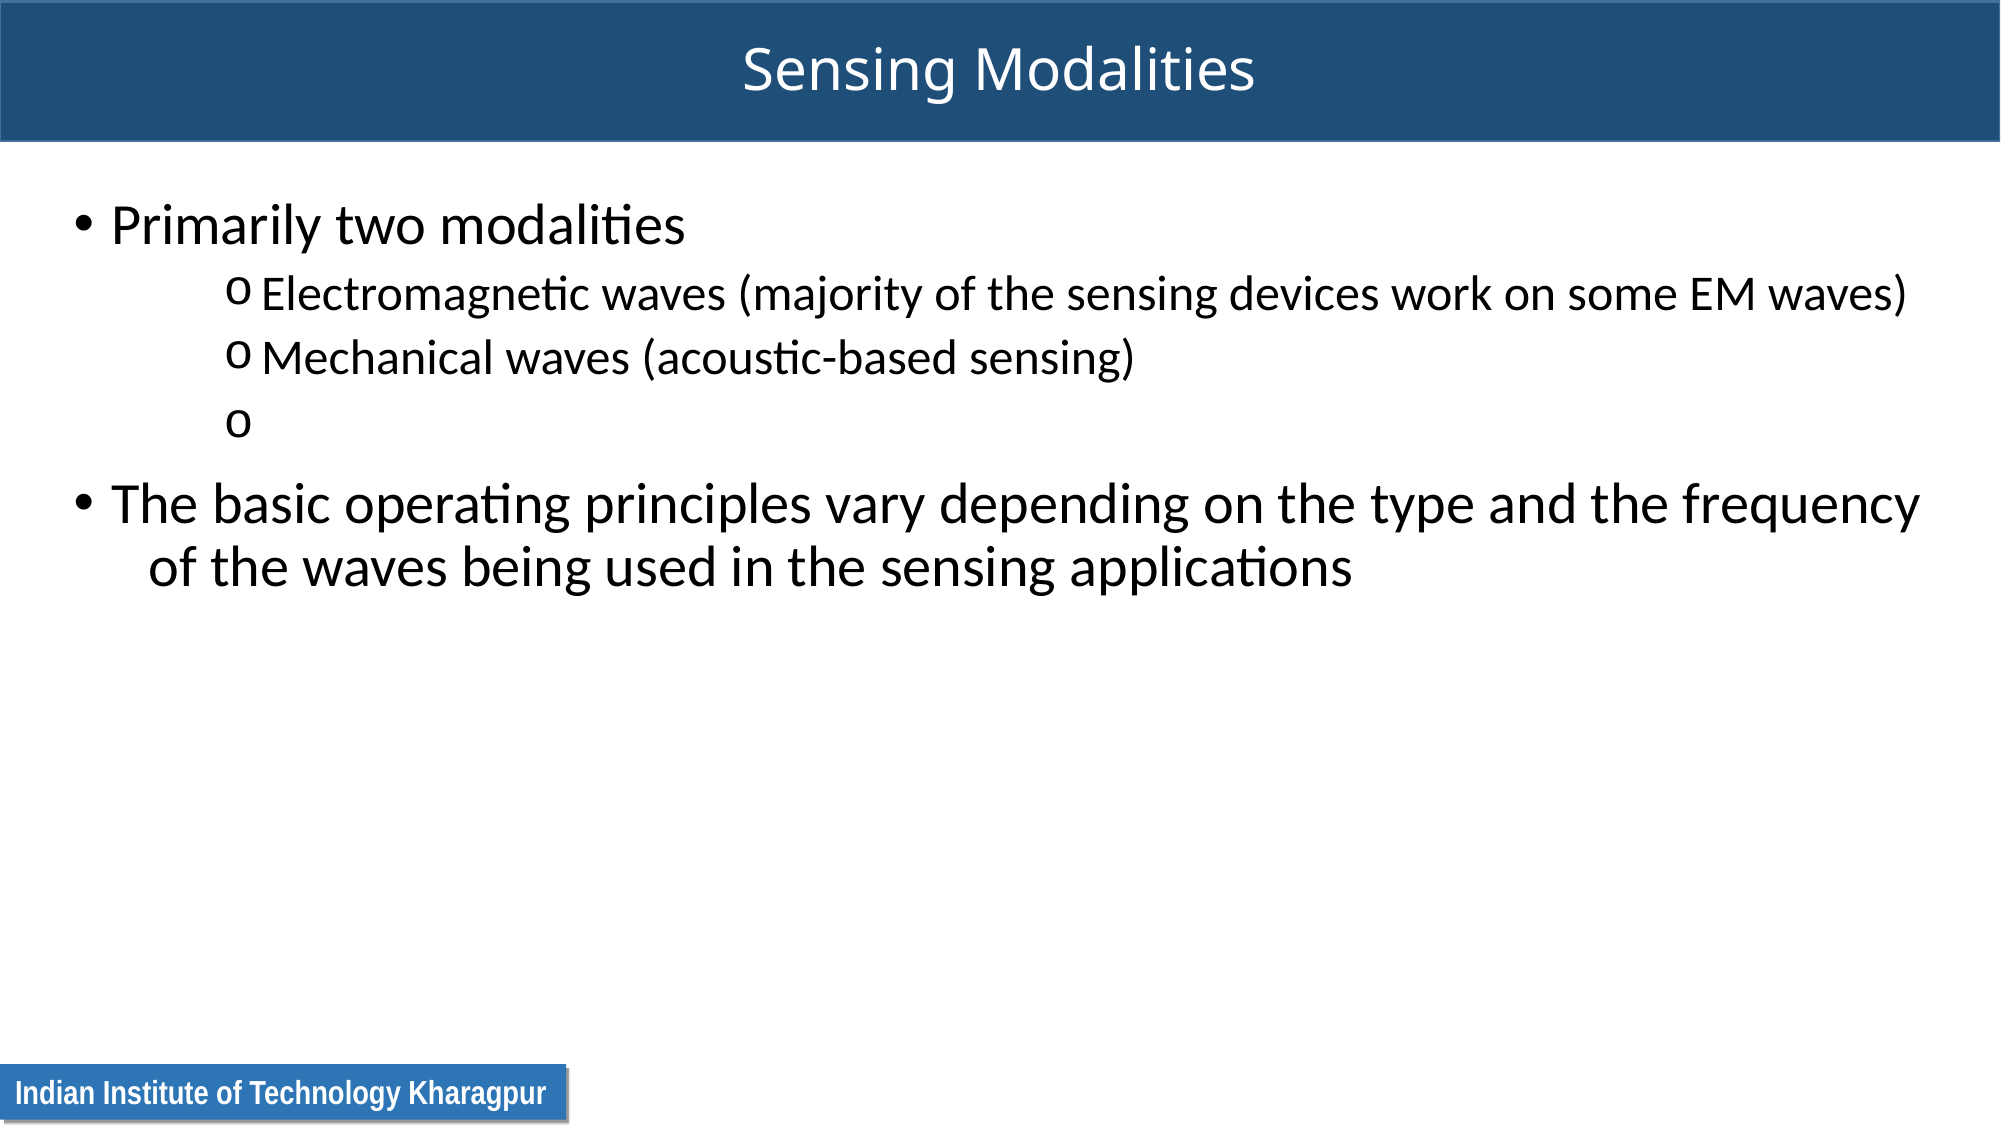

Sensing Modalities
# Primarily two modalities
Electromagnetic waves (majority of the sensing devices work on some EM waves)
Mechanical waves (acoustic-based sensing)
The basic operating principles vary depending on the type and the frequency of the waves being used in the sensing applications